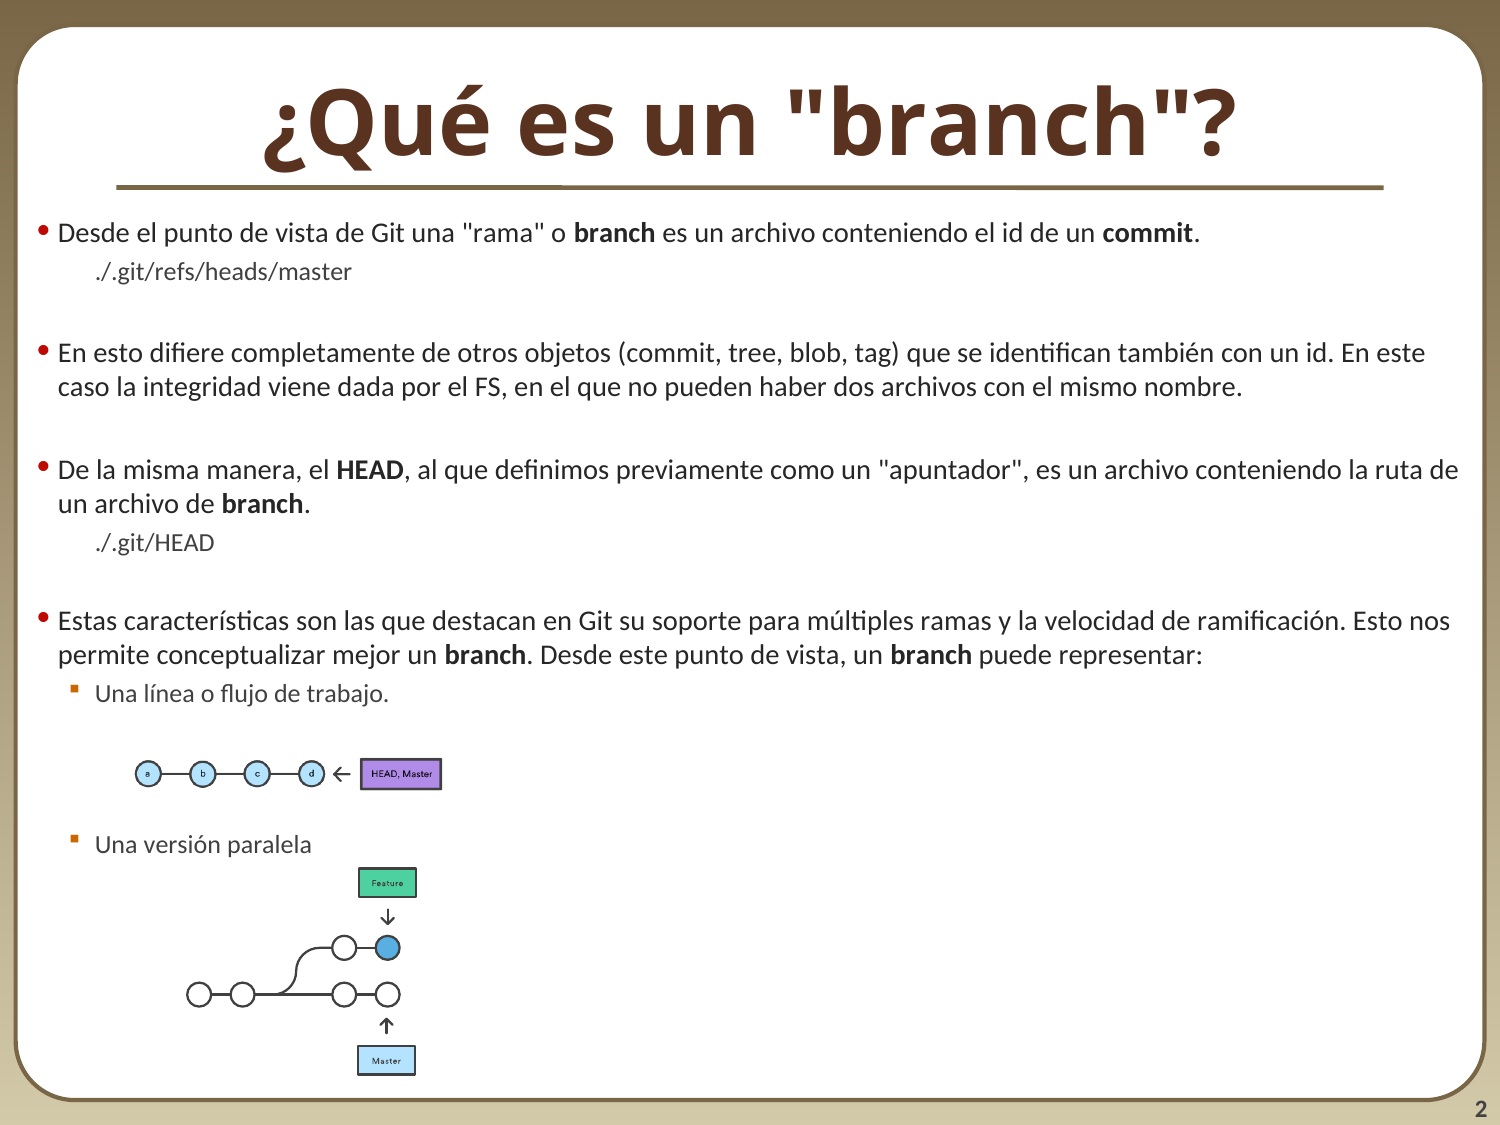

# ¿Qué es un "branch"?
Desde el punto de vista de Git una "rama" o branch es un archivo conteniendo el id de un commit.
./.git/refs/heads/master
En esto difiere completamente de otros objetos (commit, tree, blob, tag) que se identifican también con un id. En este caso la integridad viene dada por el FS, en el que no pueden haber dos archivos con el mismo nombre.
De la misma manera, el HEAD, al que definimos previamente como un "apuntador", es un archivo conteniendo la ruta de un archivo de branch.
./.git/HEAD
Estas características son las que destacan en Git su soporte para múltiples ramas y la velocidad de ramificación. Esto nos permite conceptualizar mejor un branch. Desde este punto de vista, un branch puede representar:
Una línea o flujo de trabajo.
Una versión paralela